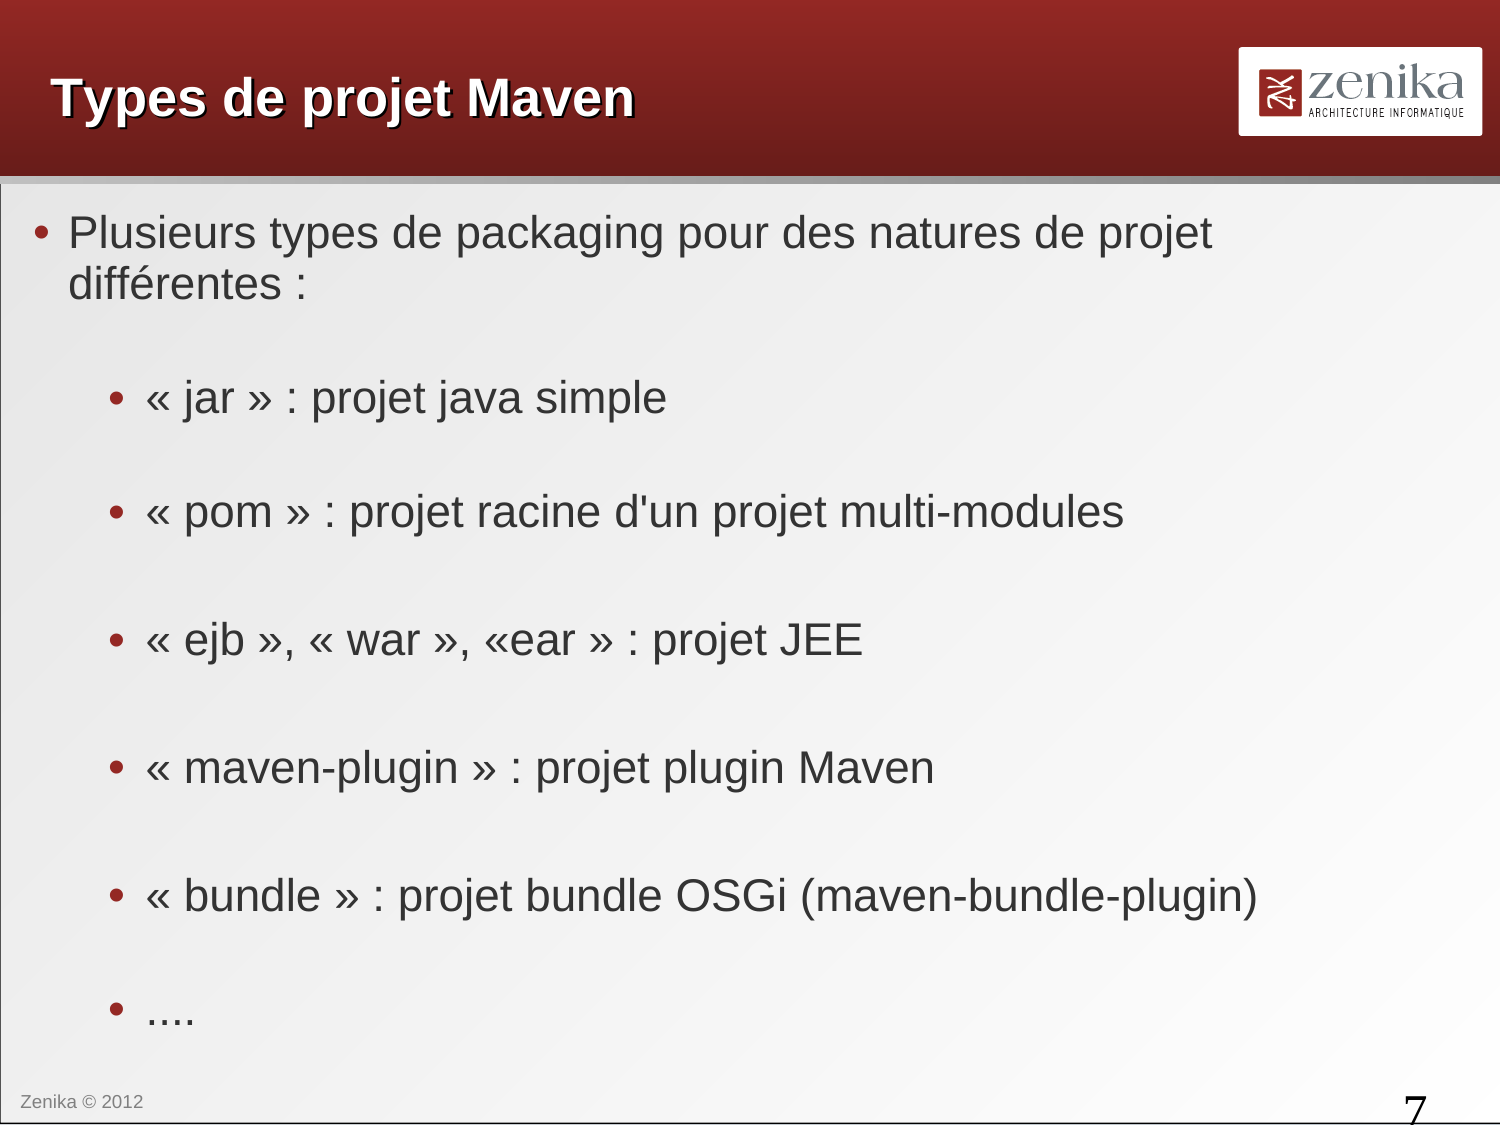

# Types de projet Maven
Plusieurs types de packaging pour des natures de projet différentes :
« jar » : projet java simple
« pom » : projet racine d'un projet multi-modules
« ejb », « war », «ear » : projet JEE
« maven-plugin » : projet plugin Maven
« bundle » : projet bundle OSGi (maven-bundle-plugin)
....